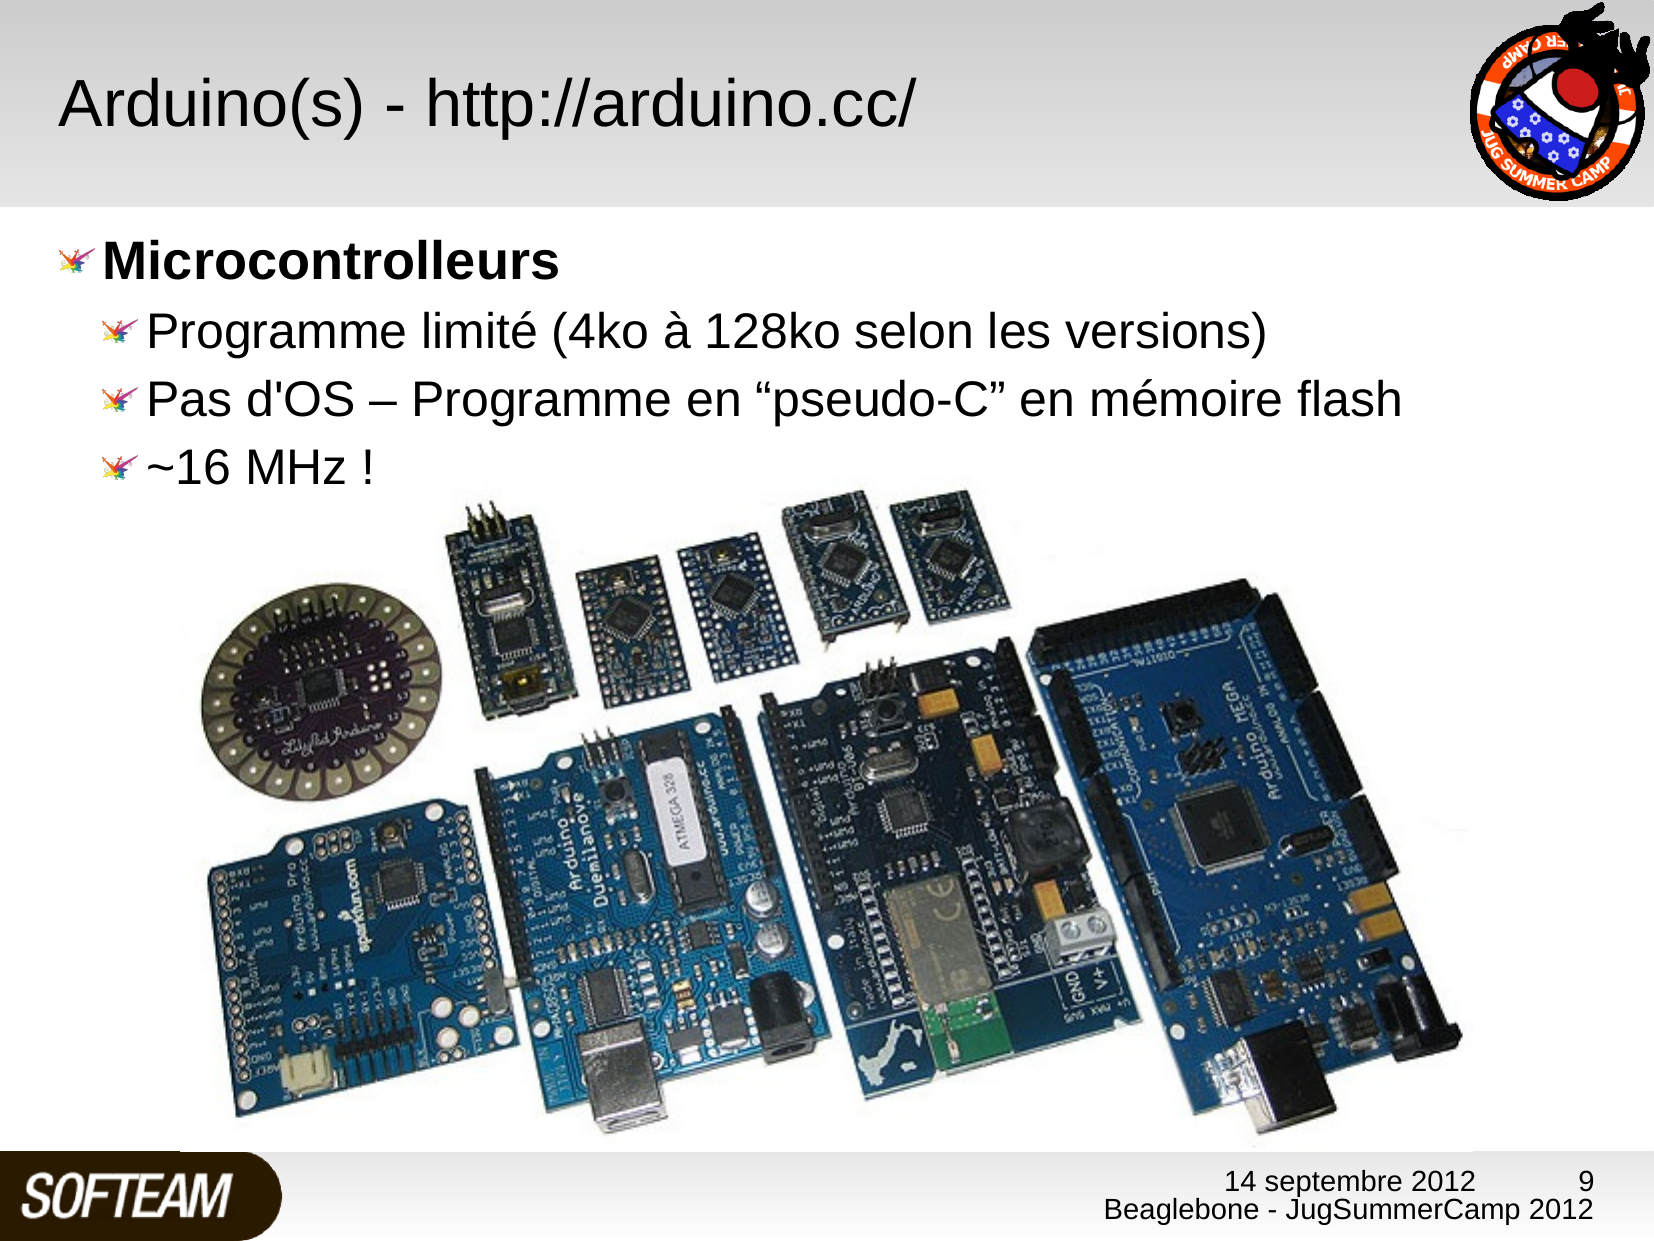

# Arduino(s) - http://arduino.cc/
Microcontrolleurs
Programme limité (4ko à 128ko selon les versions)
Pas d'OS – Programme en “pseudo-C” en mémoire flash
~16 MHz !
14 septembre 2012
9
Beaglebone - JugSummerCamp 2012